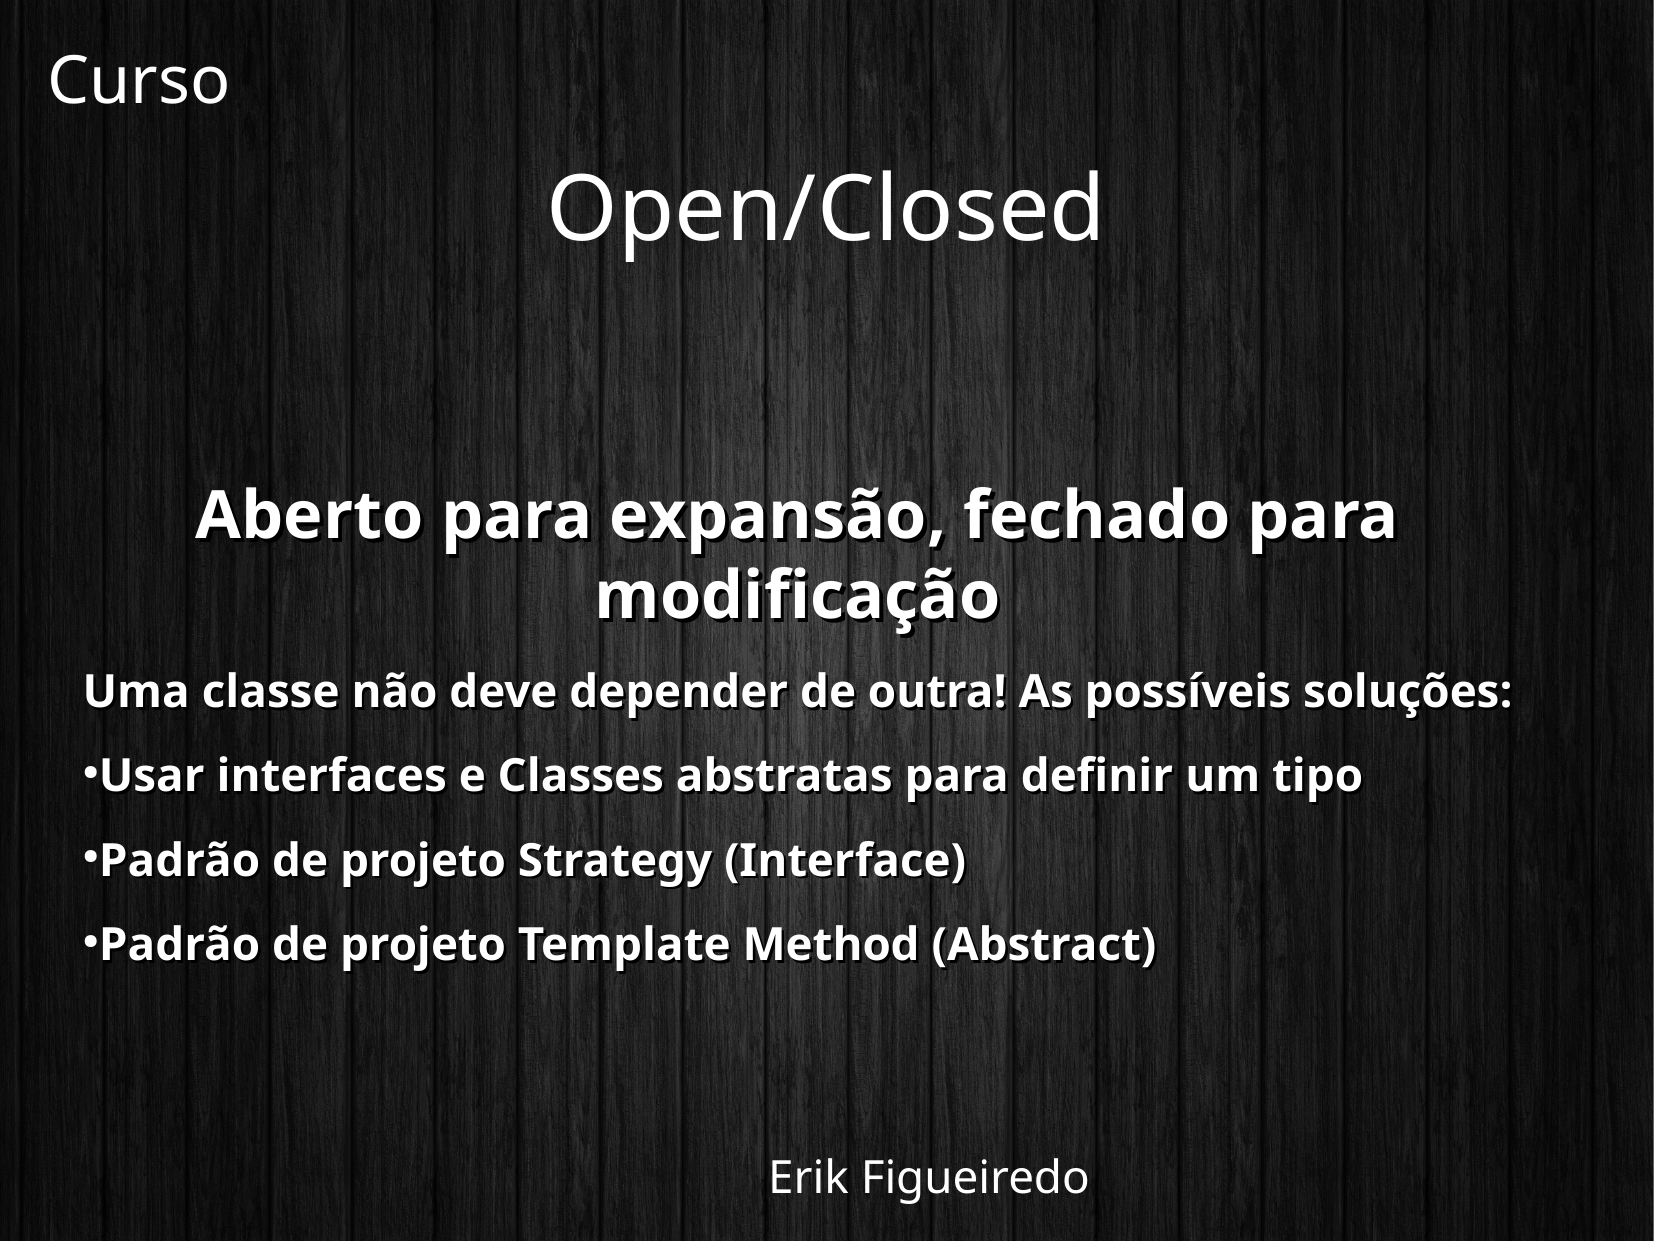

Curso
# Open/Closed
Aberto para expansão, fechado para modificação
Uma classe não deve depender de outra! As possíveis soluções:
Usar interfaces e Classes abstratas para definir um tipo
Padrão de projeto Strategy (Interface)
Padrão de projeto Template Method (Abstract)
Erik Figueiredo